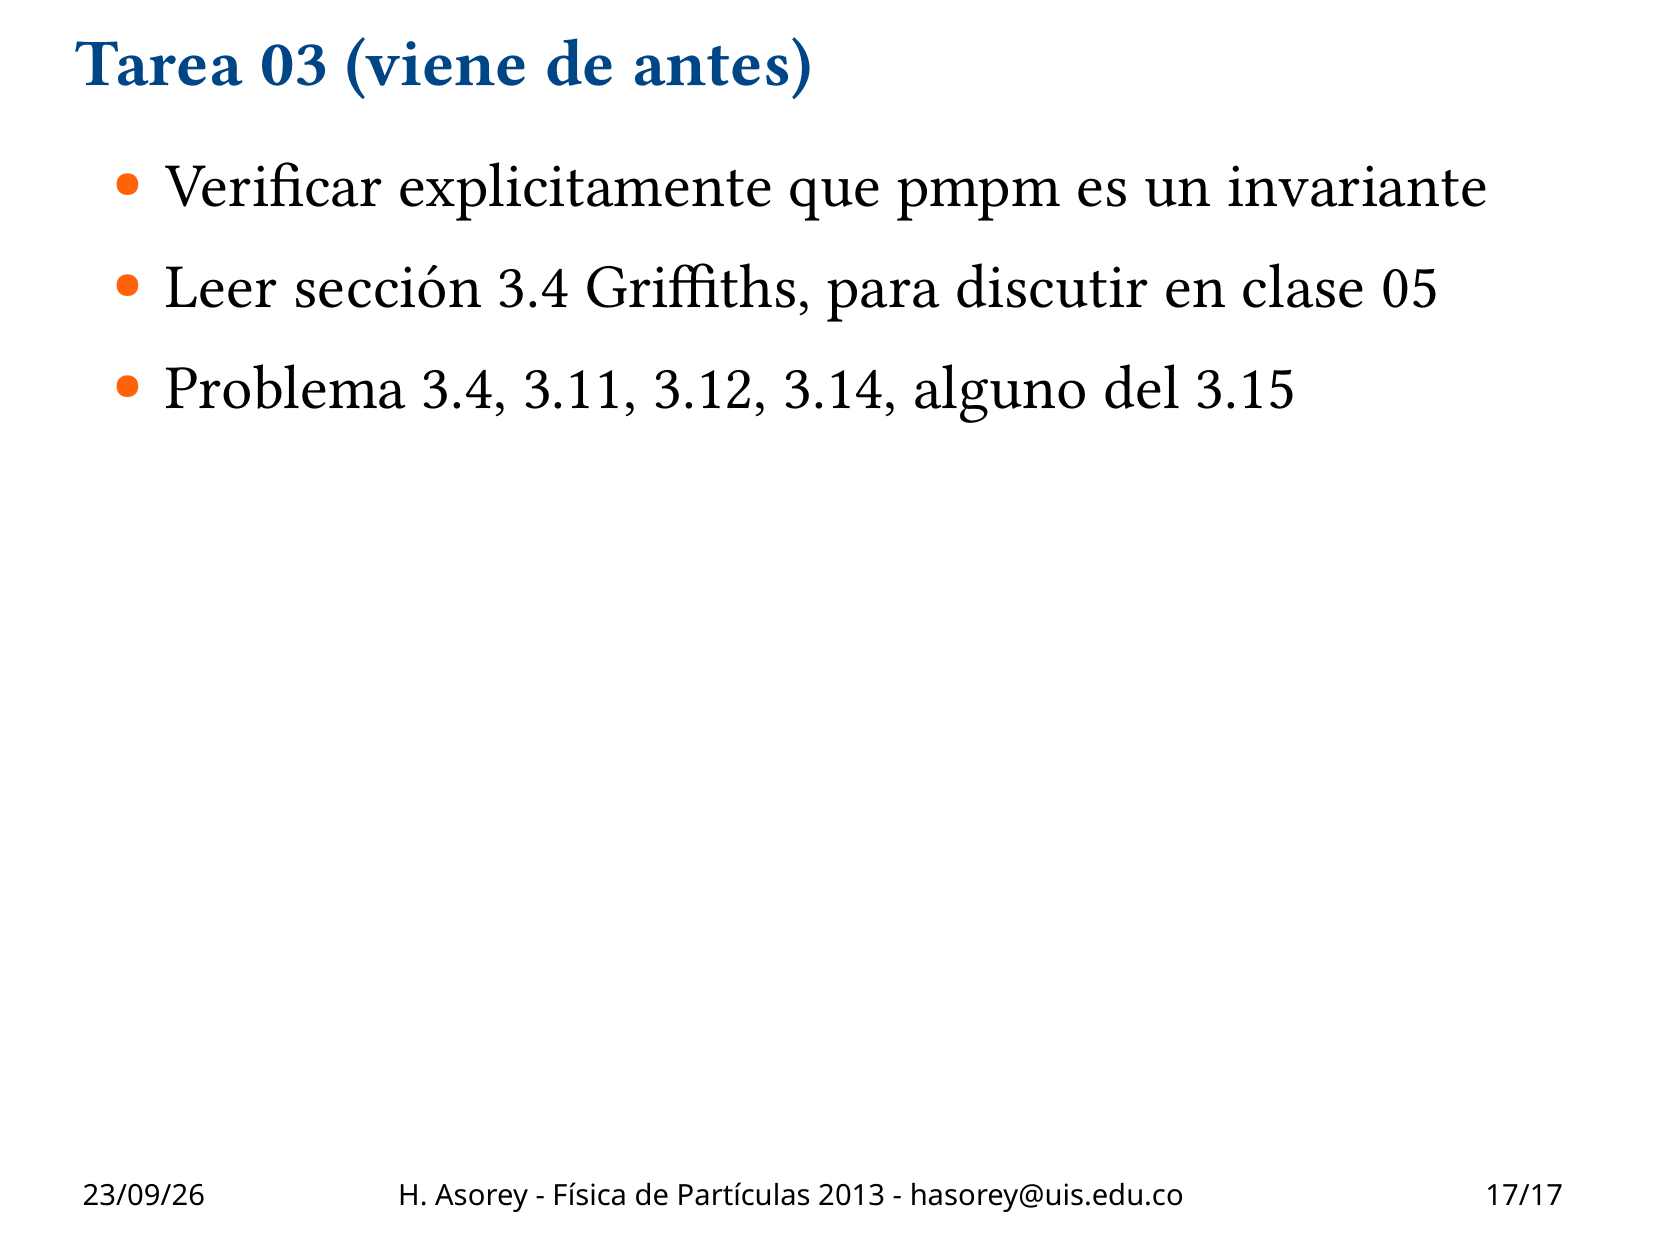

# Tarea 03 (viene de antes)
Verificar explicitamente que pmpm es un invariante
Leer sección 3.4 Griffiths, para discutir en clase 05
Problema 3.4, 3.11, 3.12, 3.14, alguno del 3.15
H. Asorey - Física de Partículas 2013 - hasorey@uis.edu.co
17